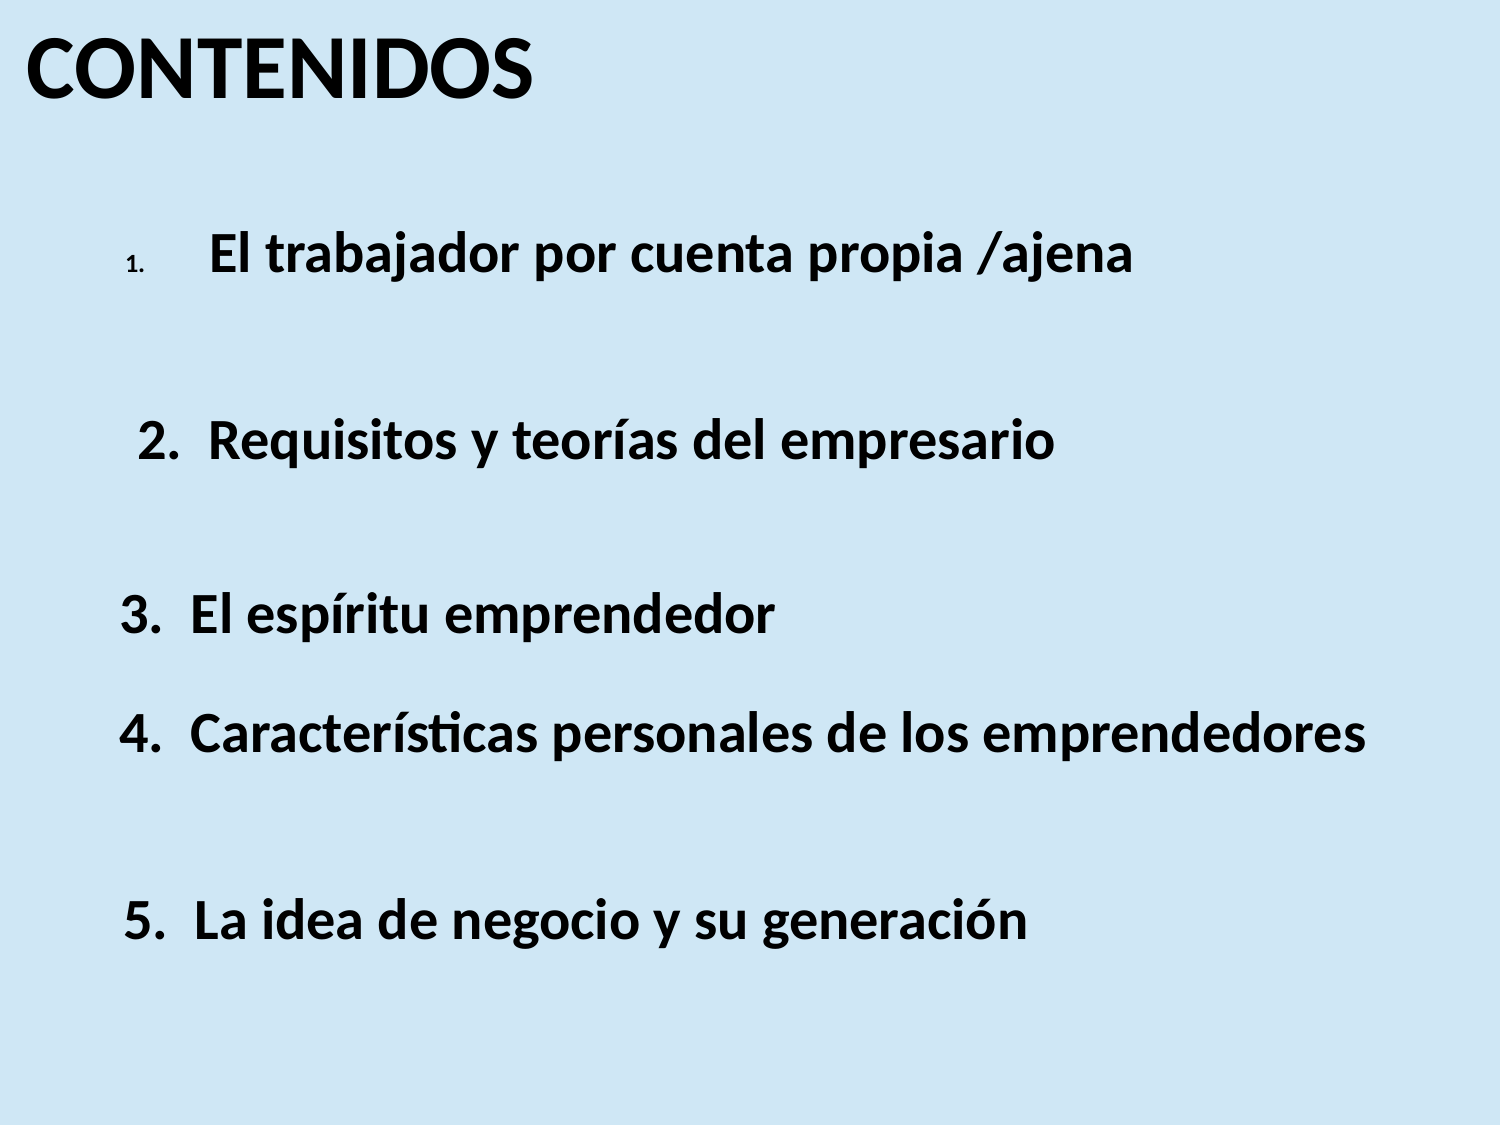

# CONTENIDOS
El trabajador por cuenta propia /ajena
2. Requisitos y teorías del empresario
3. El espíritu emprendedor
4. Características personales de los emprendedores
5. La idea de negocio y su generación